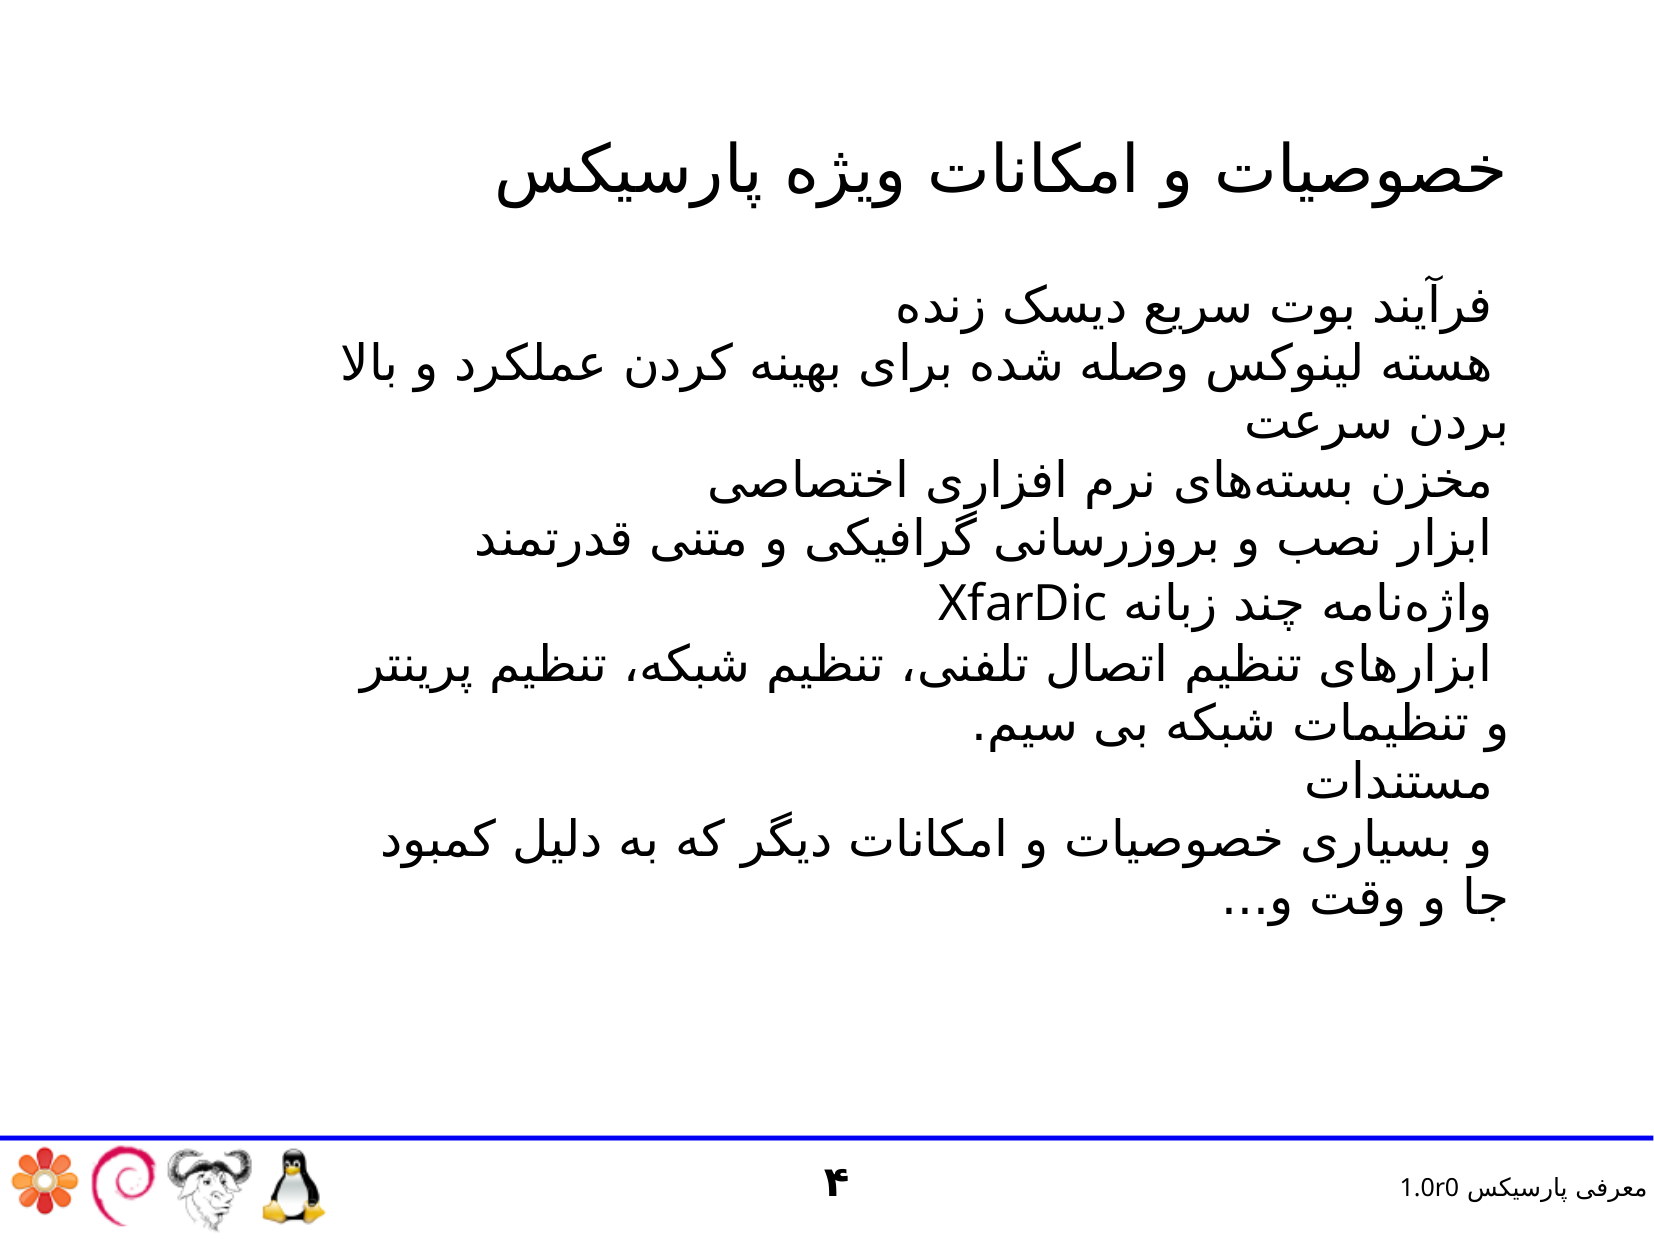

خصوصیات و امکانات ویژه پارسیکس
 فرآیند بوت سریع دیسک زنده
 هسته لینوکس وصله شده برای بهینه کردن عملکرد و بالا بردن سرعت
 مخزن بسته‌های نرم افزاری اختصاصی
 ابزار نصب و بروزرسانی گرافیکی و متنی قدرتمند
 واژه‌نامه چند زبانه XfarDic
 ابزارهای تنظیم اتصال تلفنی، تنظیم شبکه، تنظیم پرینتر و تنظیمات شبکه بی سیم.
 مستندات
 و بسیاری خصوصیات و امکانات دیگر که به دلیل کمبود جا و وقت و...
۴
معرفی پارسیکس 1.0r0